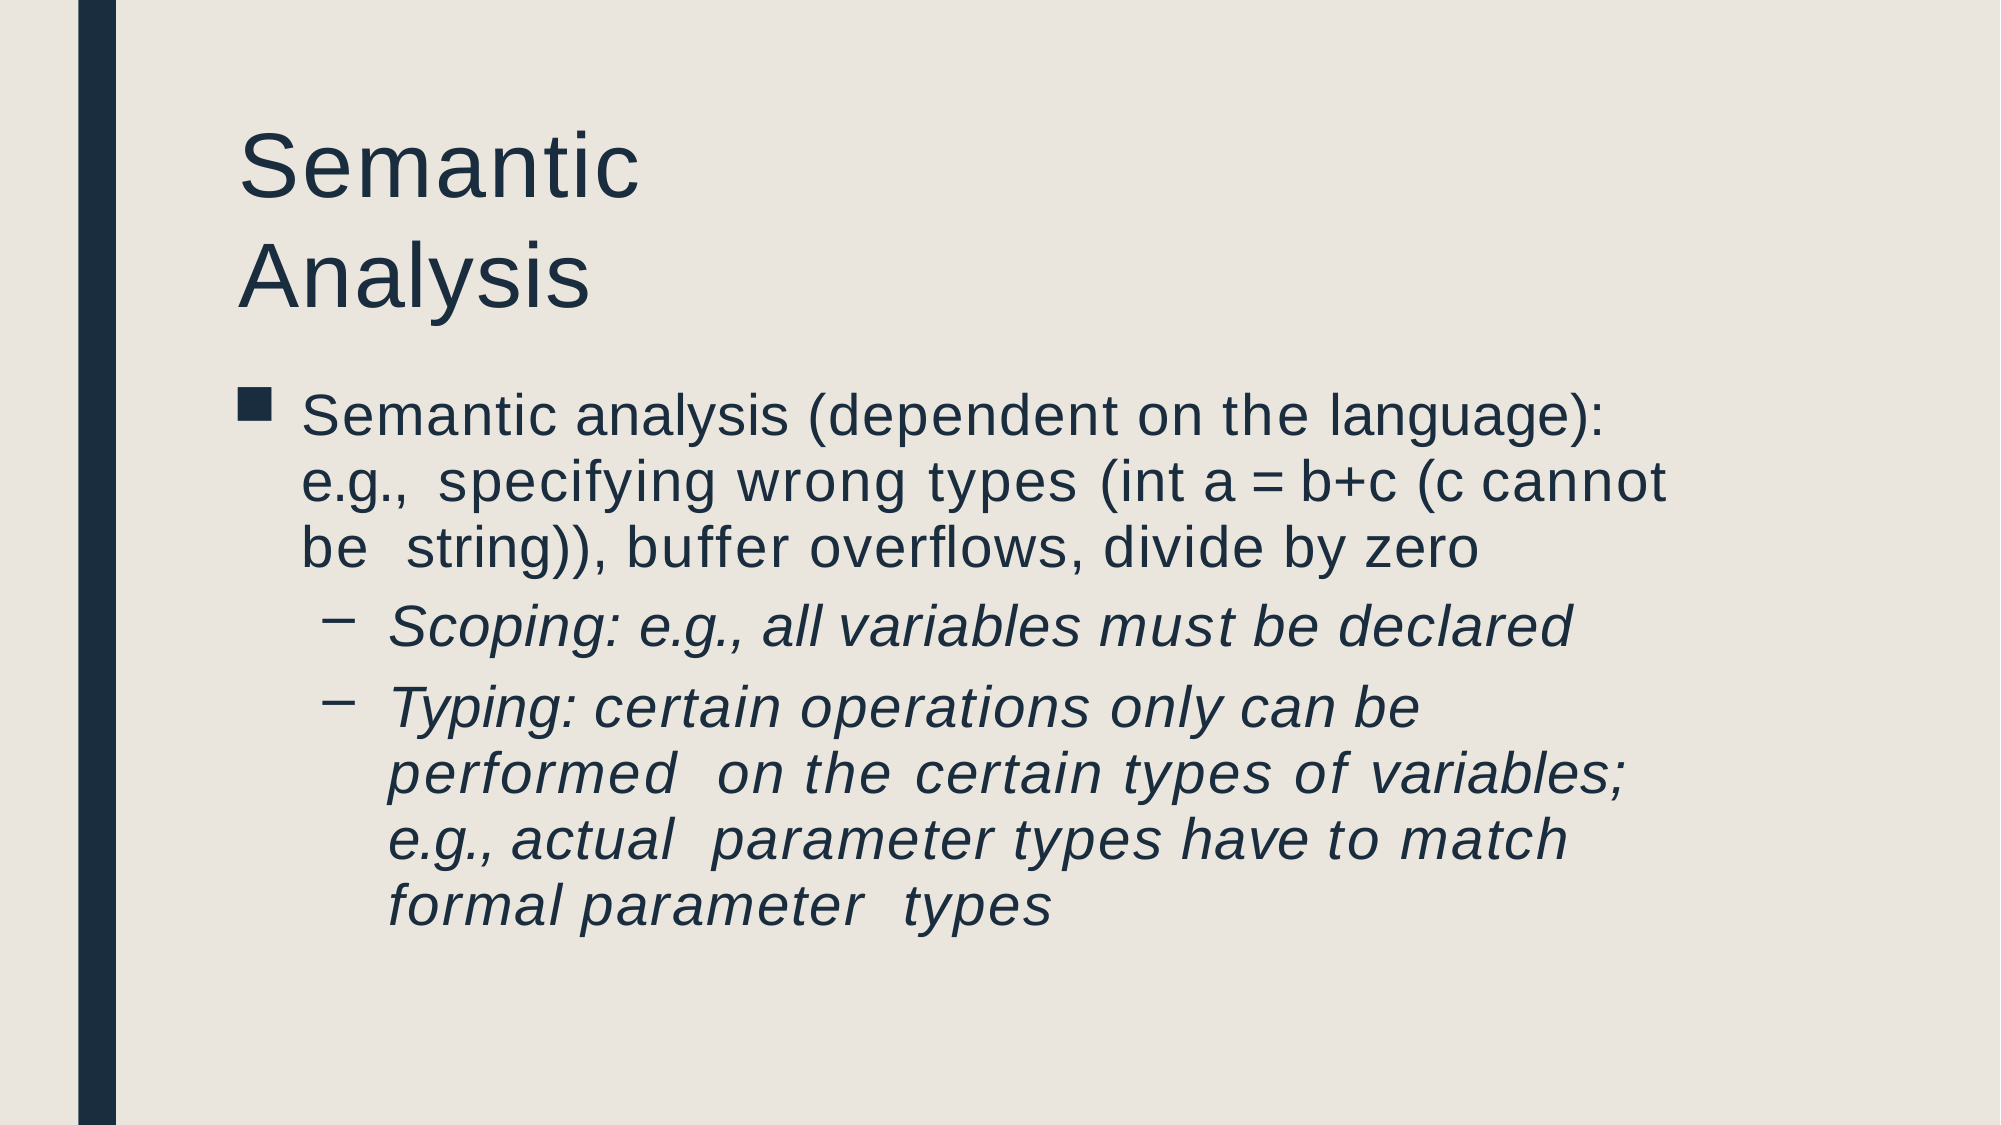

# Semantic Analysis
Semantic analysis (dependent on the language): e.g., specifying wrong types (int a = b+c (c cannot be string)), buffer overﬂows, divide by zero
Scoping: e.g., all variables must be declared
Typing: certain operations only can be performed on the certain types of variables; e.g., actual parameter types have to match formal parameter types